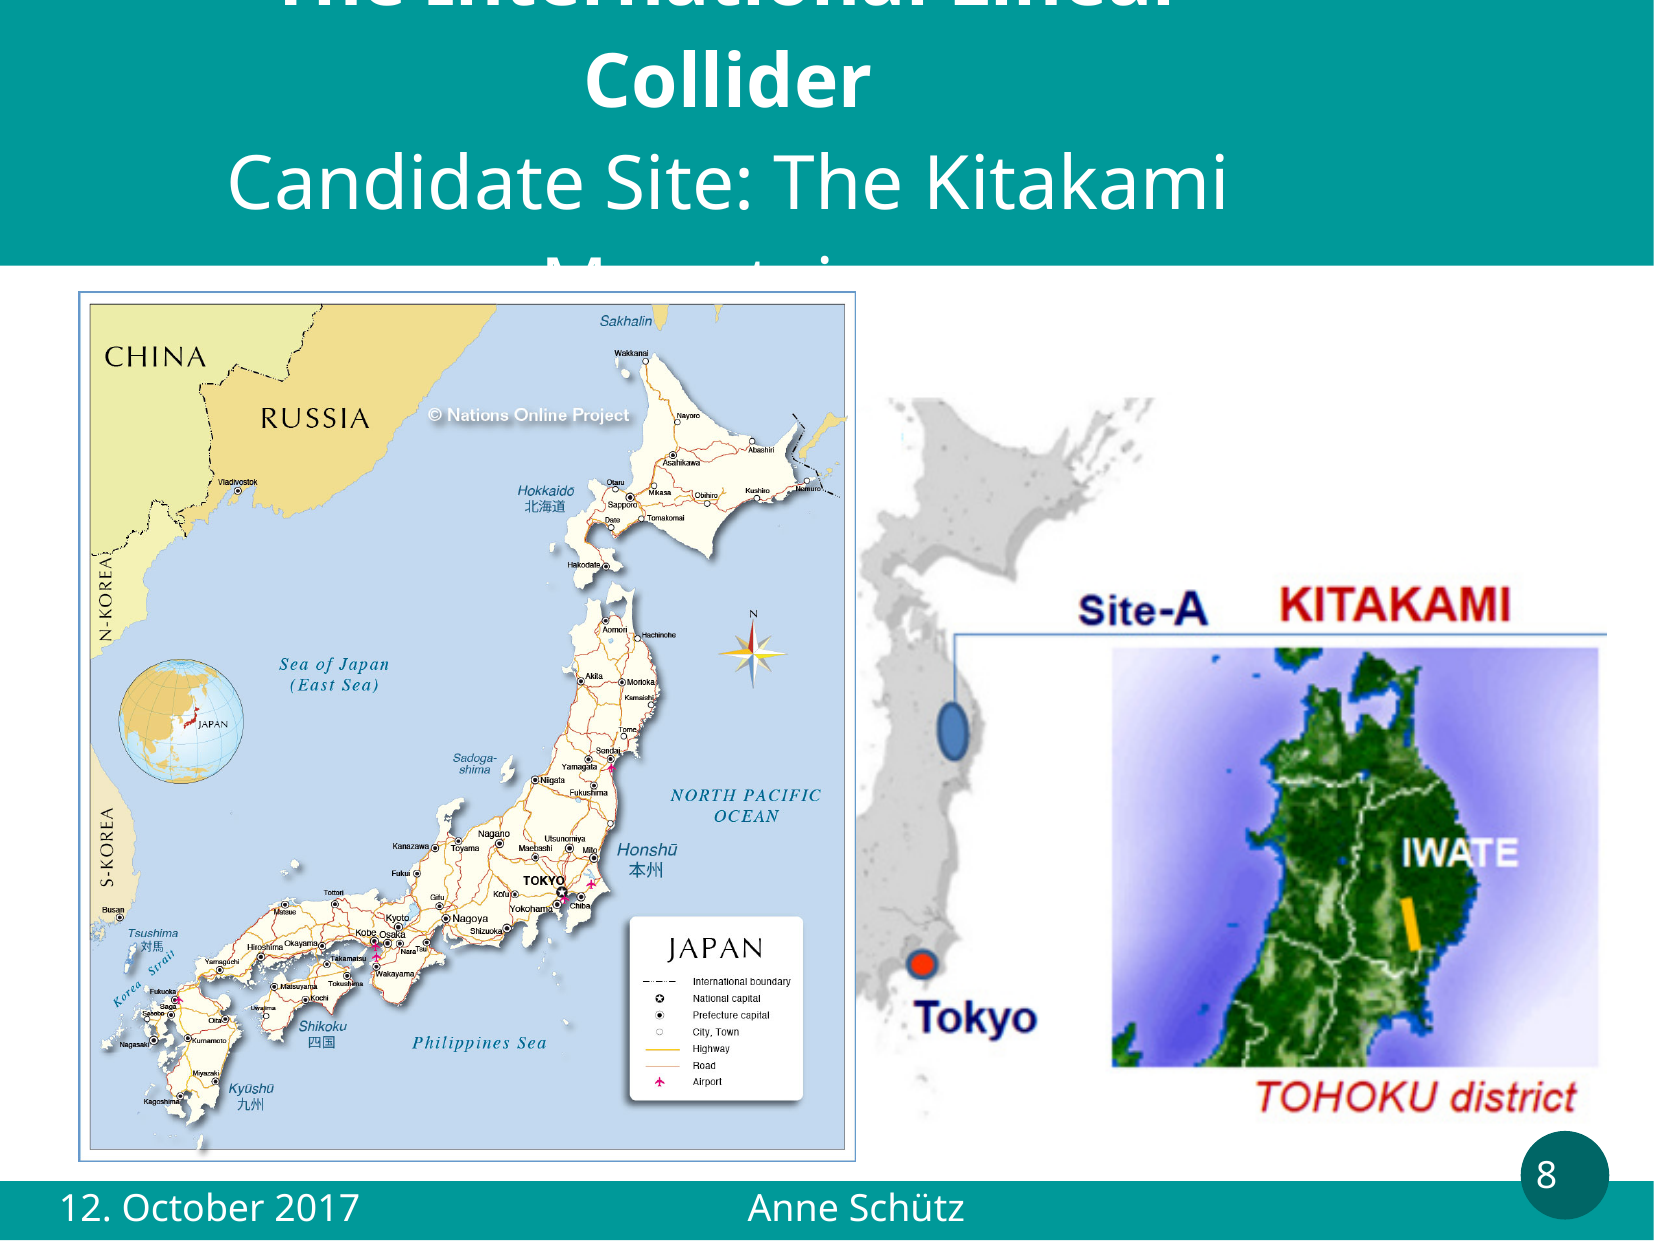

# The International Linear Collider Candidate Site: The Kitakami Mountains